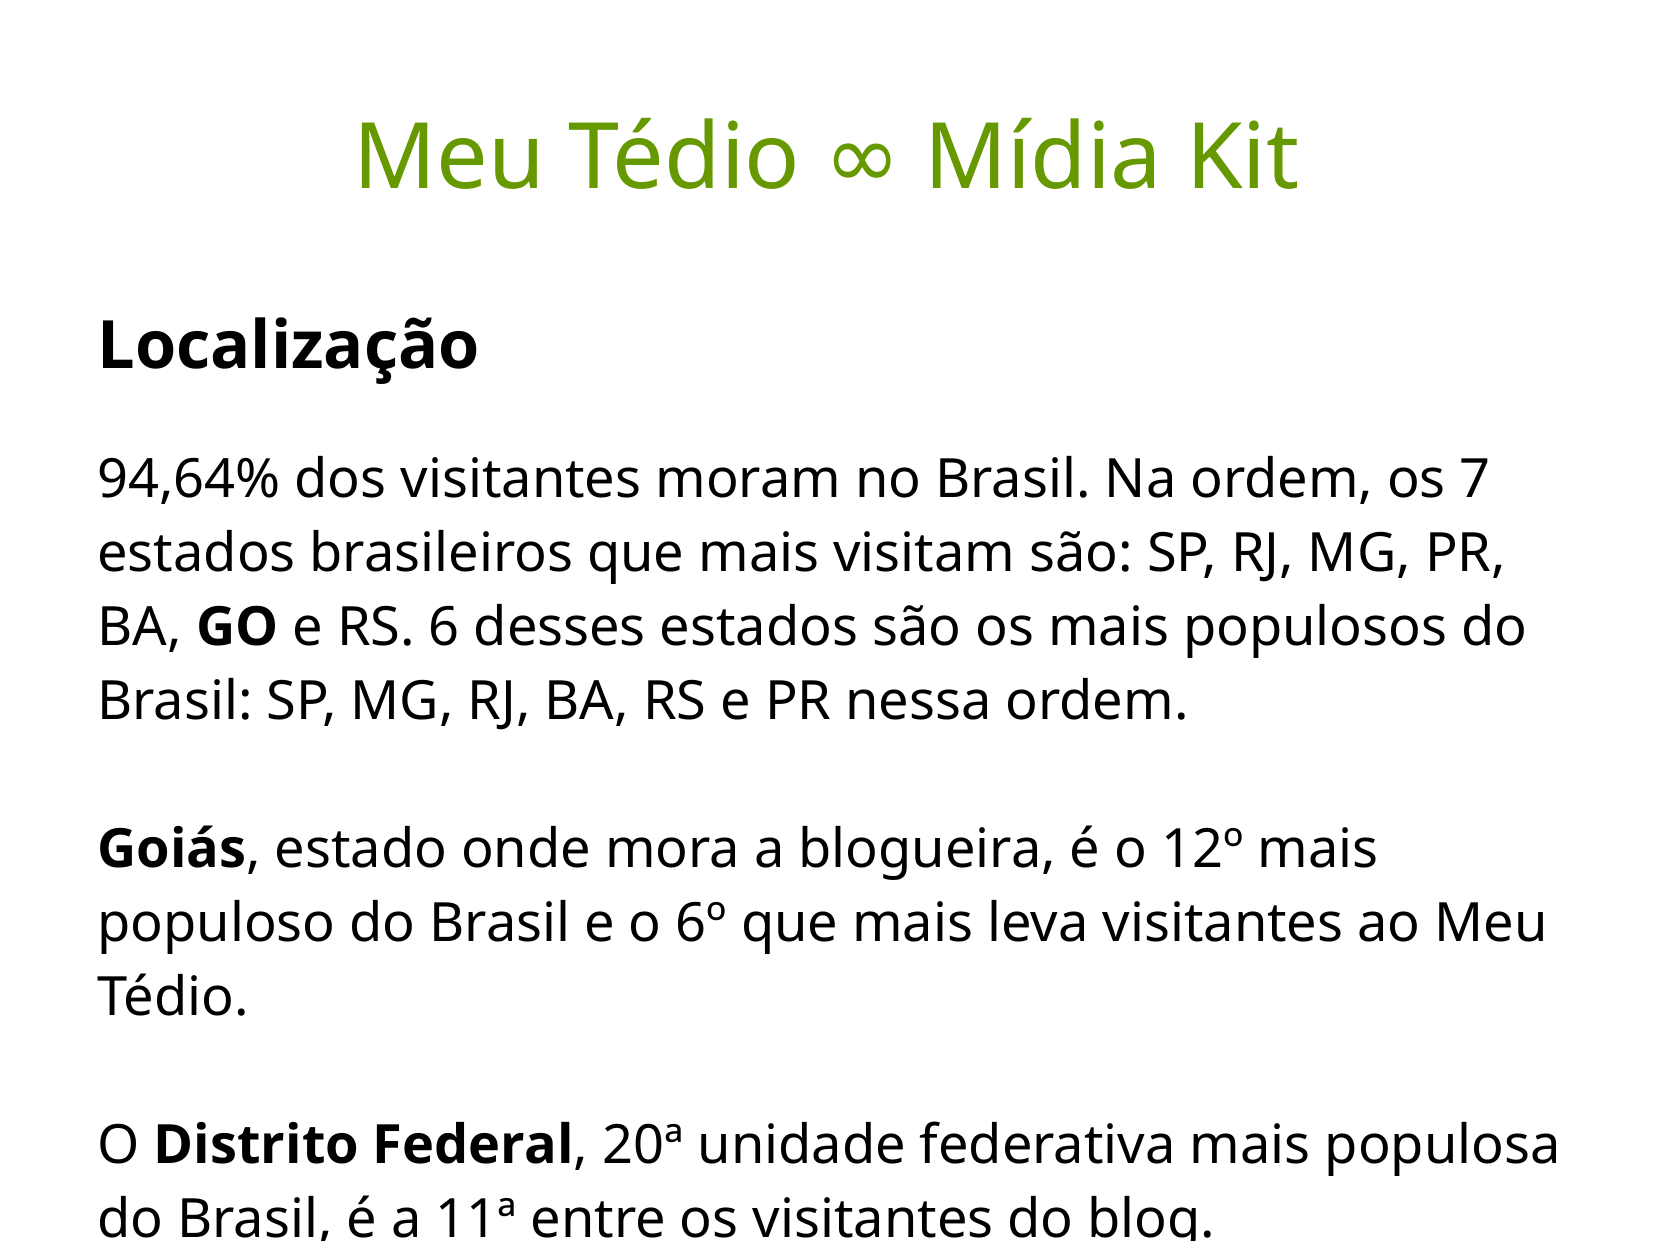

# Meu Tédio ∞ Mídia Kit
Localização
94,64% dos visitantes moram no Brasil. Na ordem, os 7 estados brasileiros que mais visitam são: SP, RJ, MG, PR, BA, GO e RS. 6 desses estados são os mais populosos do Brasil: SP, MG, RJ, BA, RS e PR nessa ordem.
Goiás, estado onde mora a blogueira, é o 12º mais populoso do Brasil e o 6º que mais leva visitantes ao Meu Tédio.
O Distrito Federal, 20ª unidade federativa mais populosa do Brasil, é a 11ª entre os visitantes do blog.
Fontes: Google Analytics (08/06/2015 a 08/07/2015) e IBGE 2014